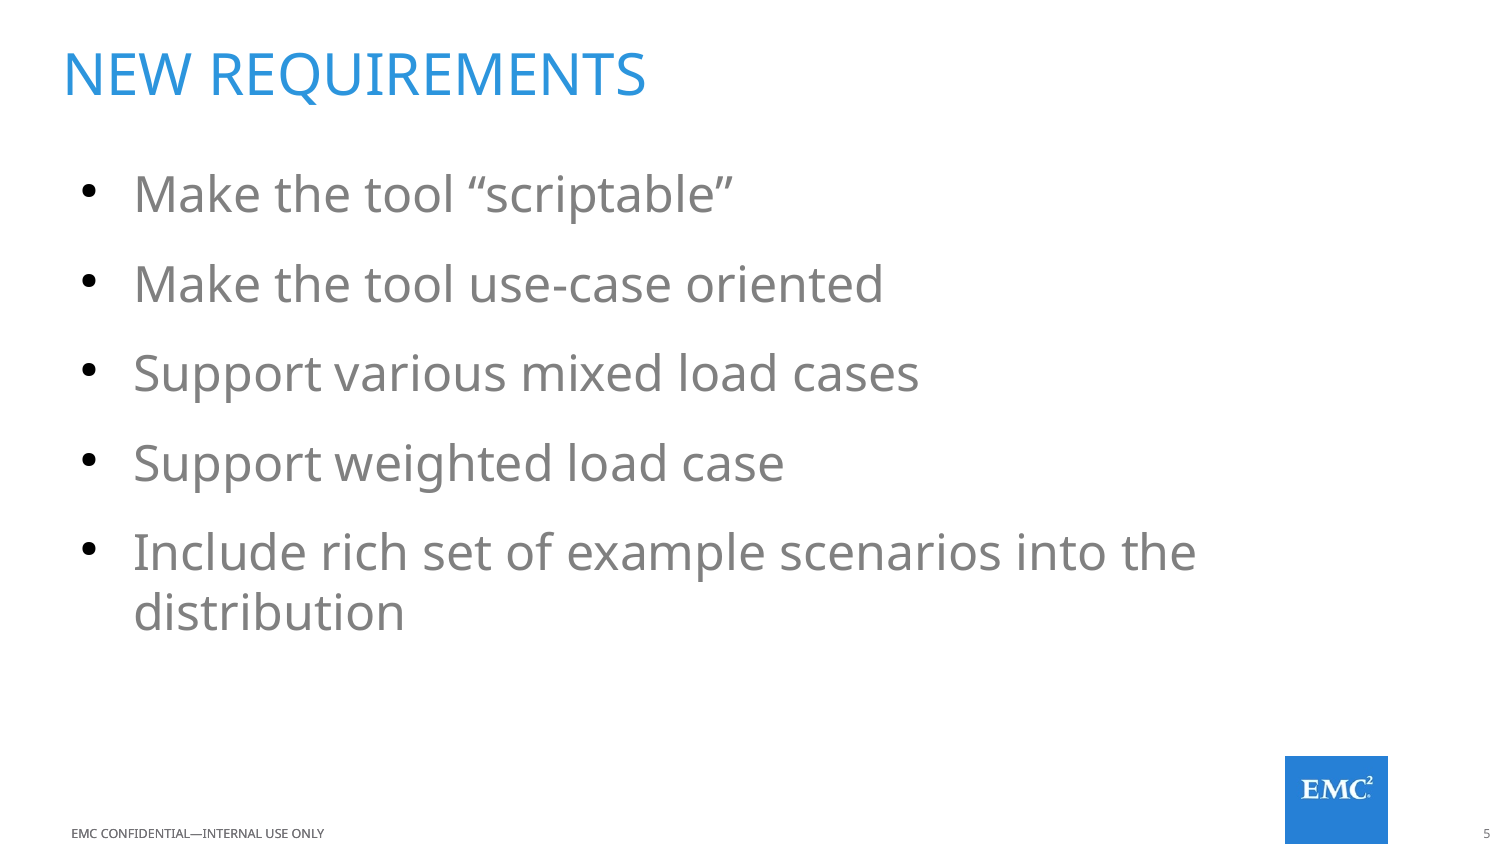

# NEW REquirements
Make the tool “scriptable”
Make the tool use-case oriented
Support various mixed load cases
Support weighted load case
Include rich set of example scenarios into the distribution